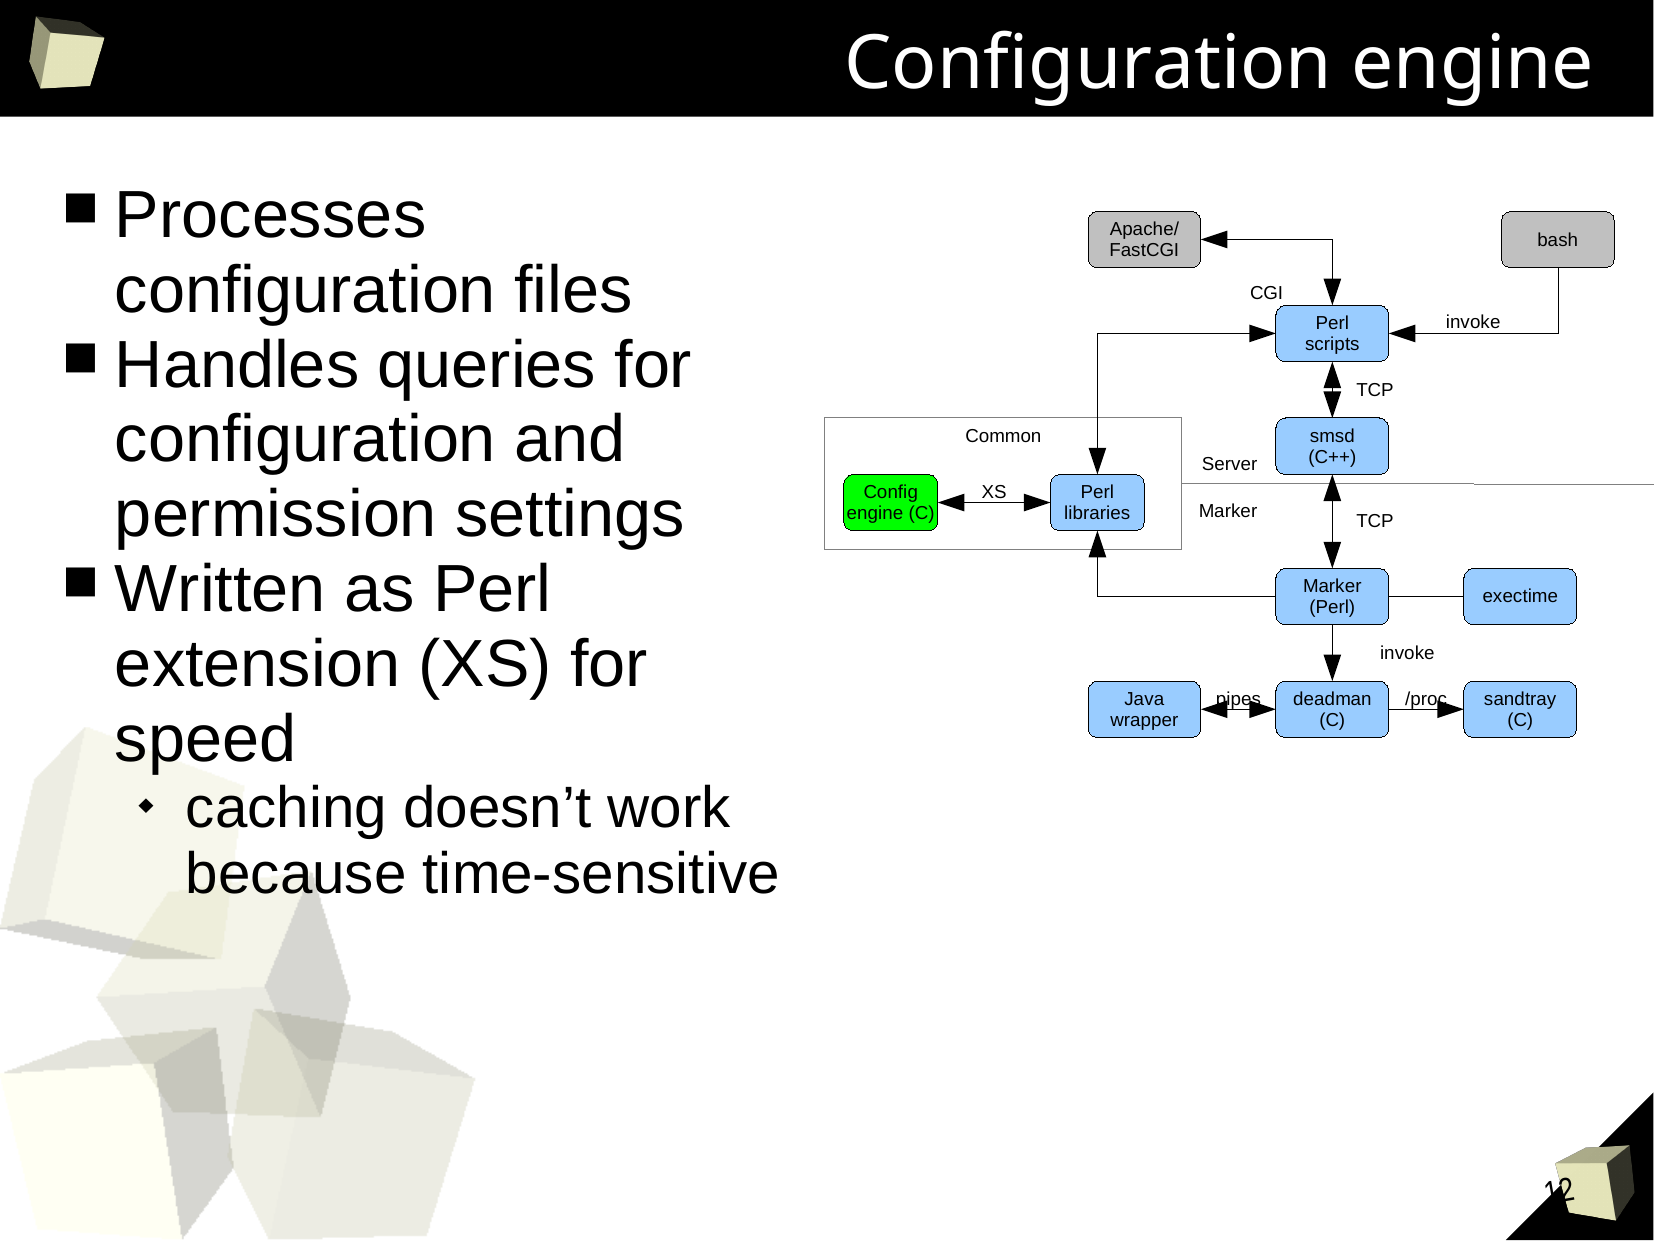

# Configuration engine
Processes configuration files
Handles queries for configuration and permission settings
Written as Perl extension (XS) for speed
caching doesn’t work because time-sensitive
Apache/
FastCGI
bash
Perl
scripts
Common
smsd
(C++)
Server
Config
engine (C)
Perl
libraries
Marker
Marker
(Perl)
exectime
Java
wrapper
deadman
(C)
sandtray
(C)